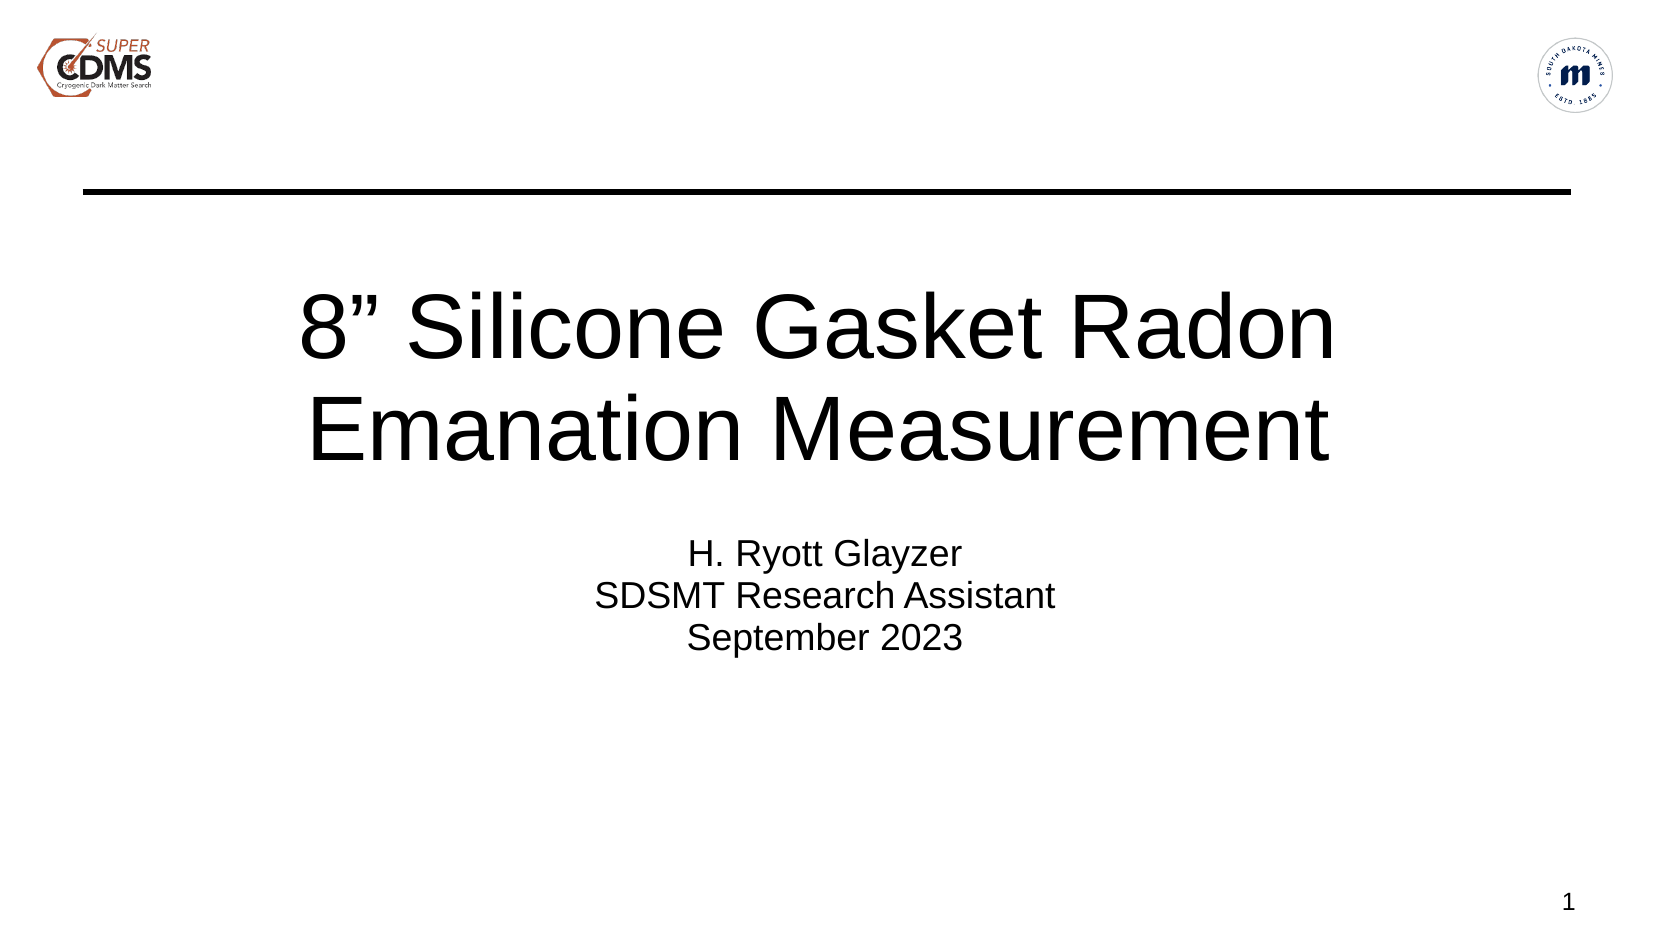

# 8” Silicone Gasket Radon Emanation Measurement
H. Ryott Glayzer
SDSMT Research Assistant
September 2023